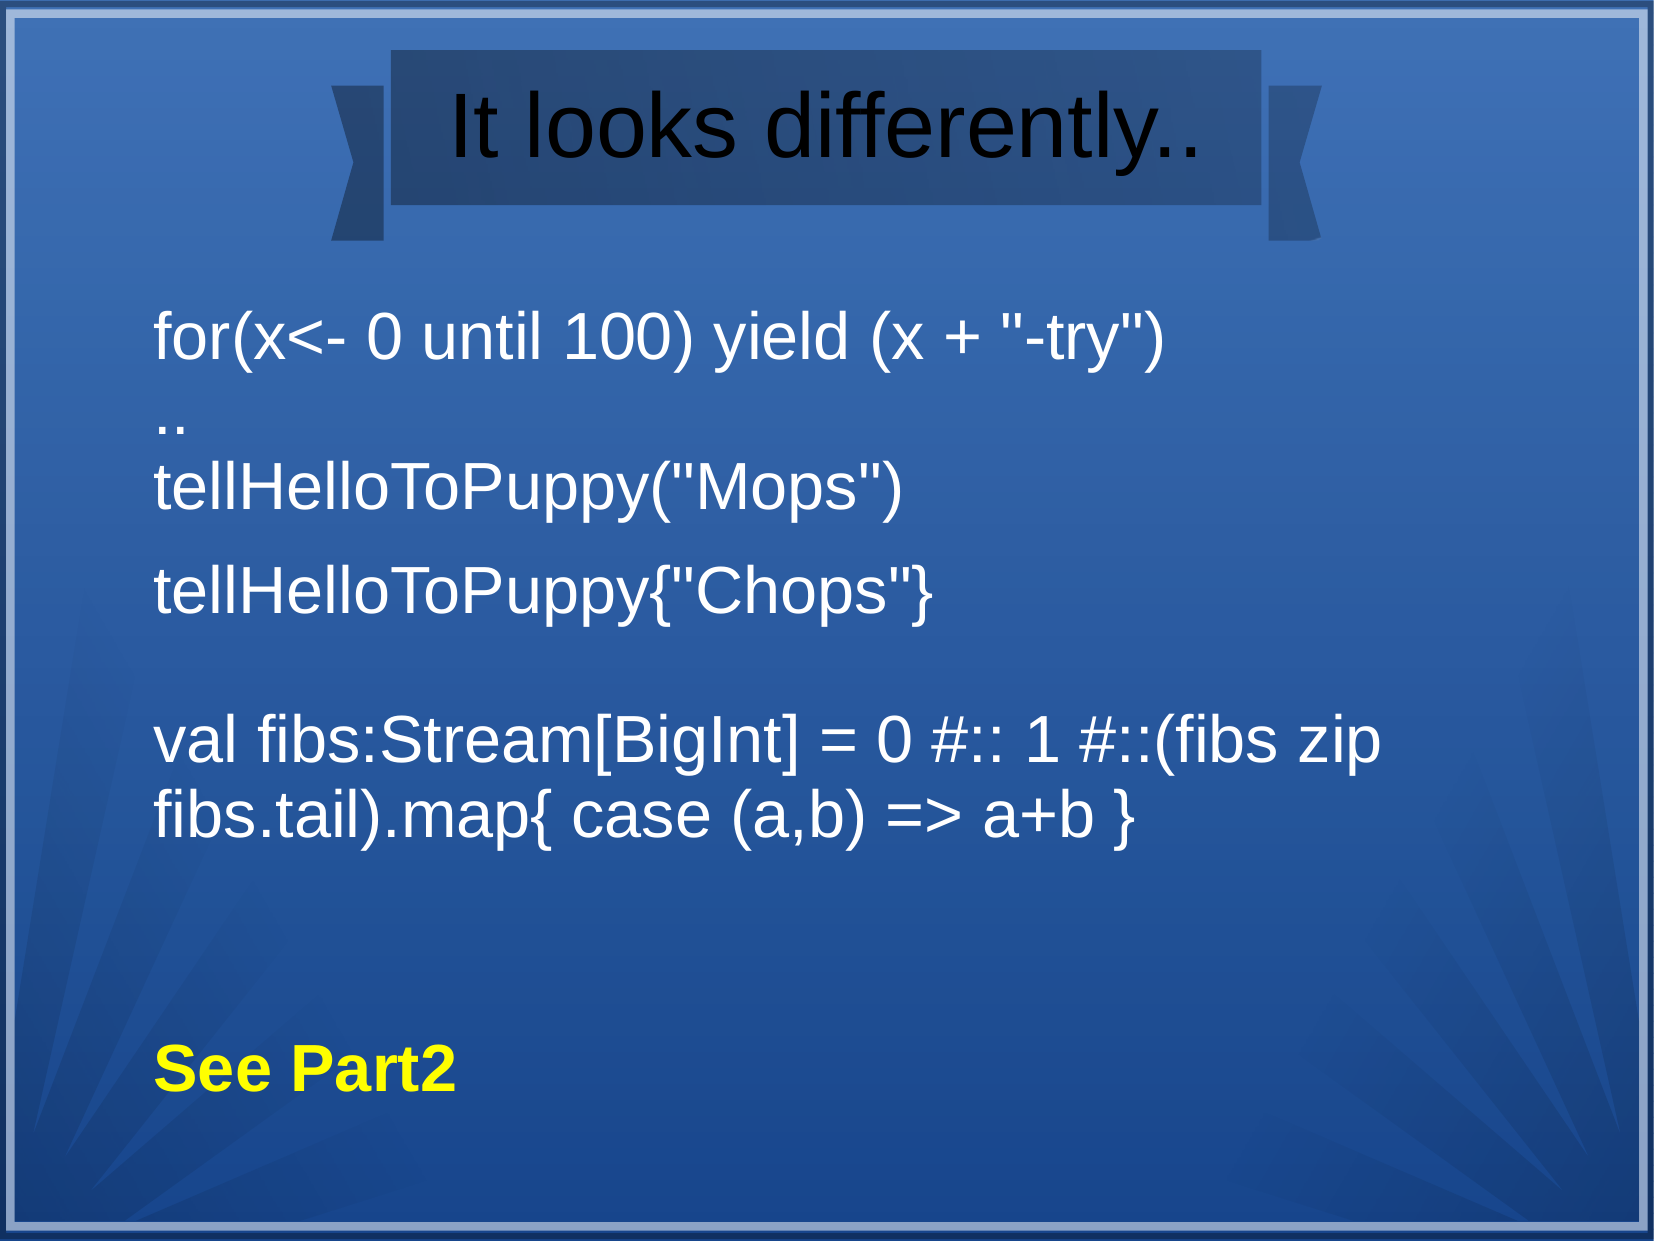

# It looks differently..
for(x<- 0 until 100) yield (x + "-try")
..
tellHelloToPuppy("Mops")
tellHelloToPuppy{"Chops"}
val fibs:Stream[BigInt] = 0 #:: 1 #::(fibs zip fibs.tail).map{ case (a,b) => a+b }
See Part2